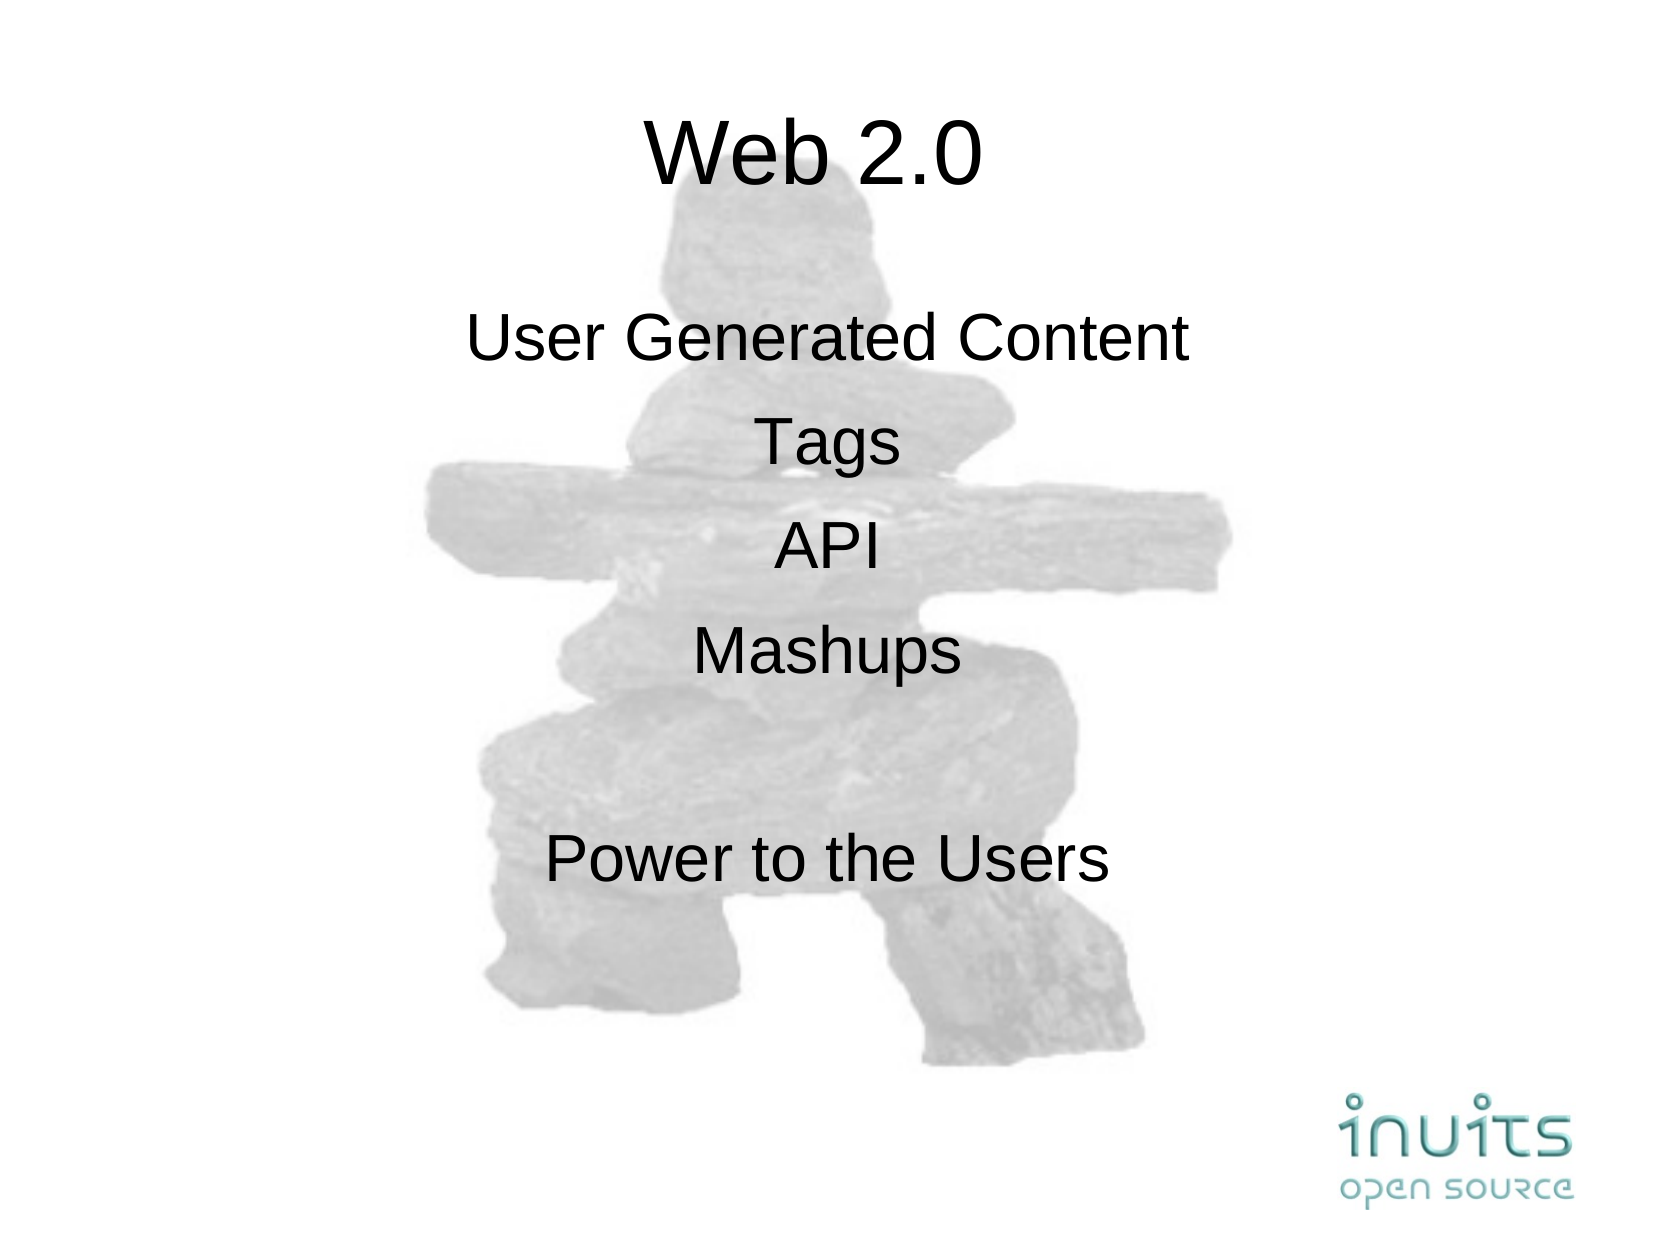

# Web 2.0
User Generated Content
Tags
API
Mashups
Power to the Users
5